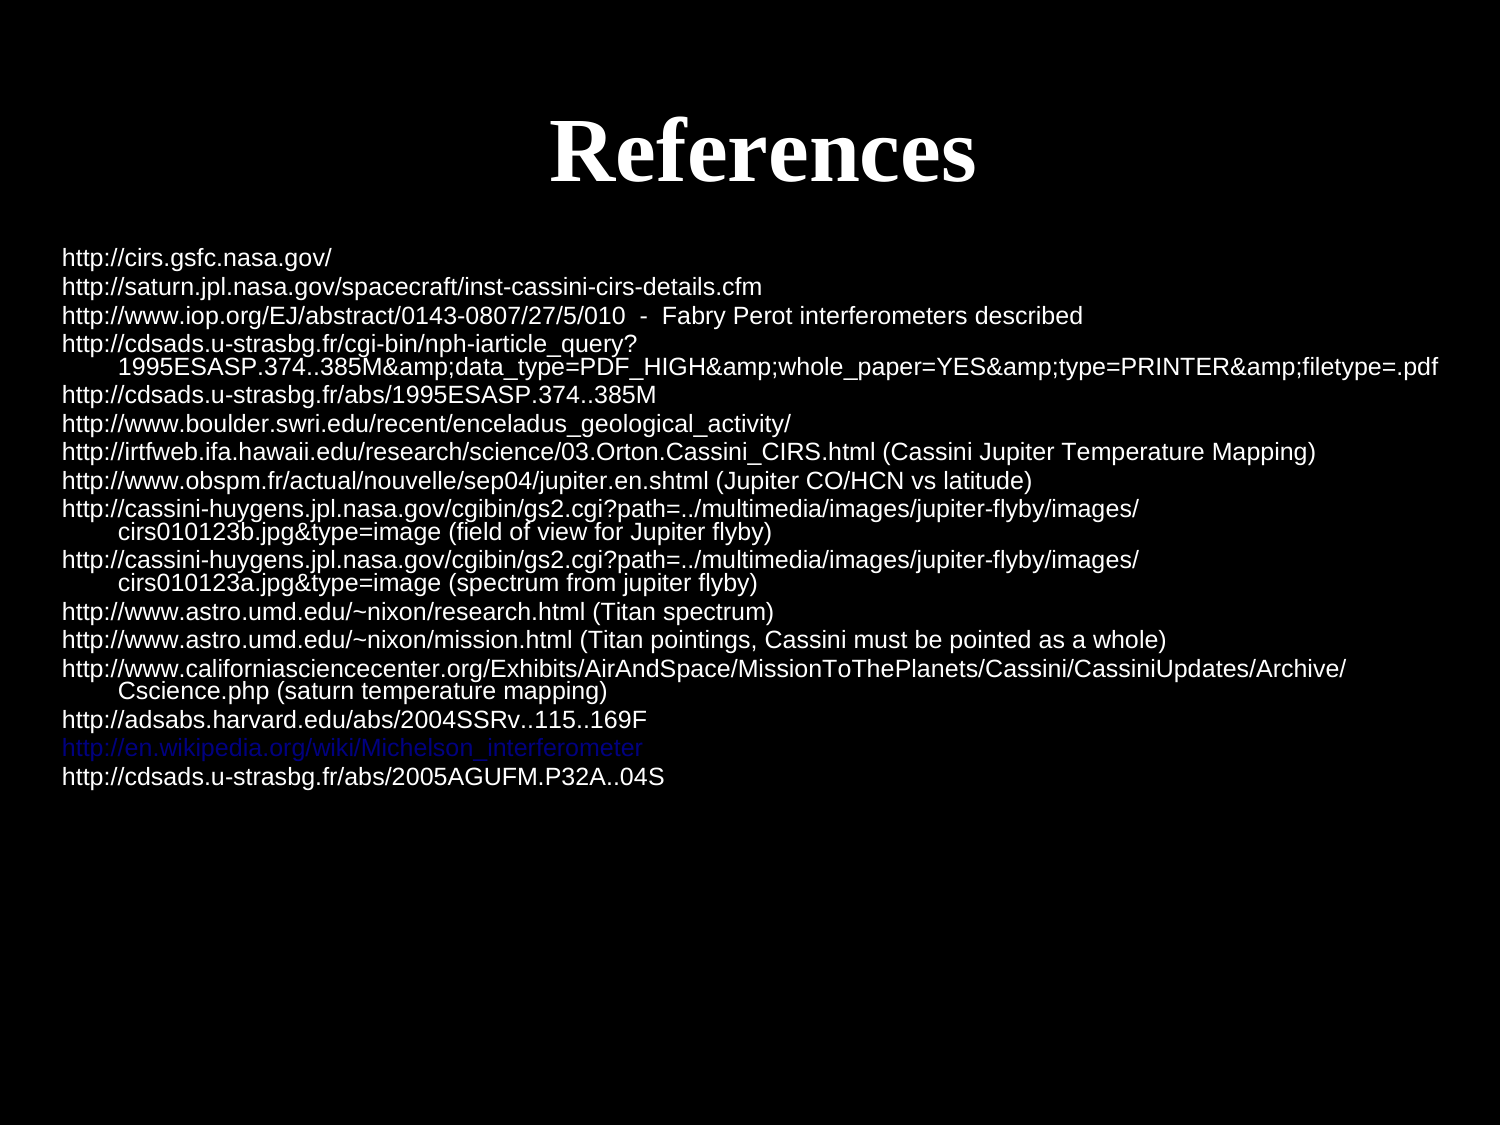

# References
http://cirs.gsfc.nasa.gov/
http://saturn.jpl.nasa.gov/spacecraft/inst-cassini-cirs-details.cfm
http://www.iop.org/EJ/abstract/0143-0807/27/5/010 - Fabry Perot interferometers described
http://cdsads.u-strasbg.fr/cgi-bin/nph-iarticle_query?1995ESASP.374..385M&amp;data_type=PDF_HIGH&amp;whole_paper=YES&amp;type=PRINTER&amp;filetype=.pdf
http://cdsads.u-strasbg.fr/abs/1995ESASP.374..385M
http://www.boulder.swri.edu/recent/enceladus_geological_activity/
http://irtfweb.ifa.hawaii.edu/research/science/03.Orton.Cassini_CIRS.html (Cassini Jupiter Temperature Mapping)
http://www.obspm.fr/actual/nouvelle/sep04/jupiter.en.shtml (Jupiter CO/HCN vs latitude)
http://cassini-huygens.jpl.nasa.gov/cgibin/gs2.cgi?path=../multimedia/images/jupiter-flyby/images/cirs010123b.jpg&type=image (field of view for Jupiter flyby)
http://cassini-huygens.jpl.nasa.gov/cgibin/gs2.cgi?path=../multimedia/images/jupiter-flyby/images/cirs010123a.jpg&type=image (spectrum from jupiter flyby)
http://www.astro.umd.edu/~nixon/research.html (Titan spectrum)
http://www.astro.umd.edu/~nixon/mission.html (Titan pointings, Cassini must be pointed as a whole)
http://www.californiasciencecenter.org/Exhibits/AirAndSpace/MissionToThePlanets/Cassini/CassiniUpdates/Archive/Cscience.php (saturn temperature mapping)
http://adsabs.harvard.edu/abs/2004SSRv..115..169F
http://en.wikipedia.org/wiki/Michelson_interferometer
http://cdsads.u-strasbg.fr/abs/2005AGUFM.P32A..04S